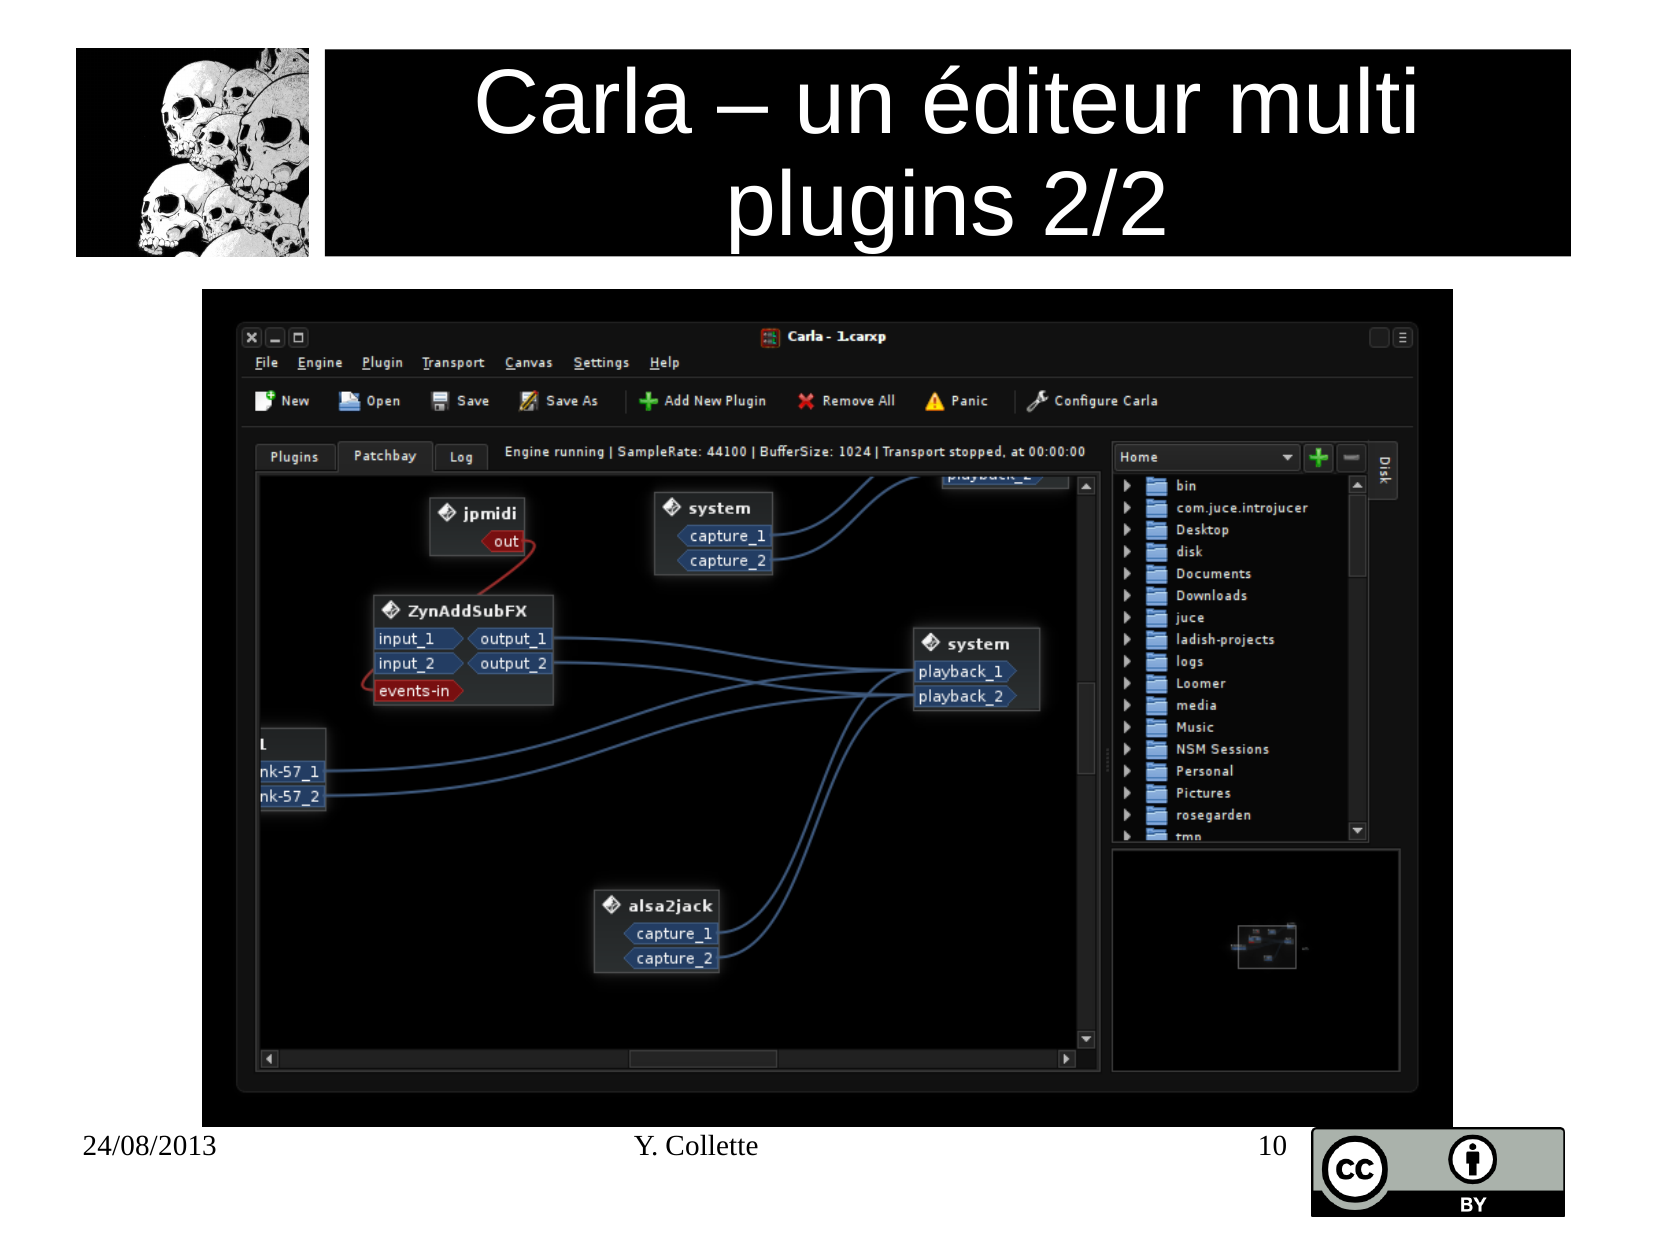

# Carla – un éditeur multi plugins 2/2
Y. Collette
10